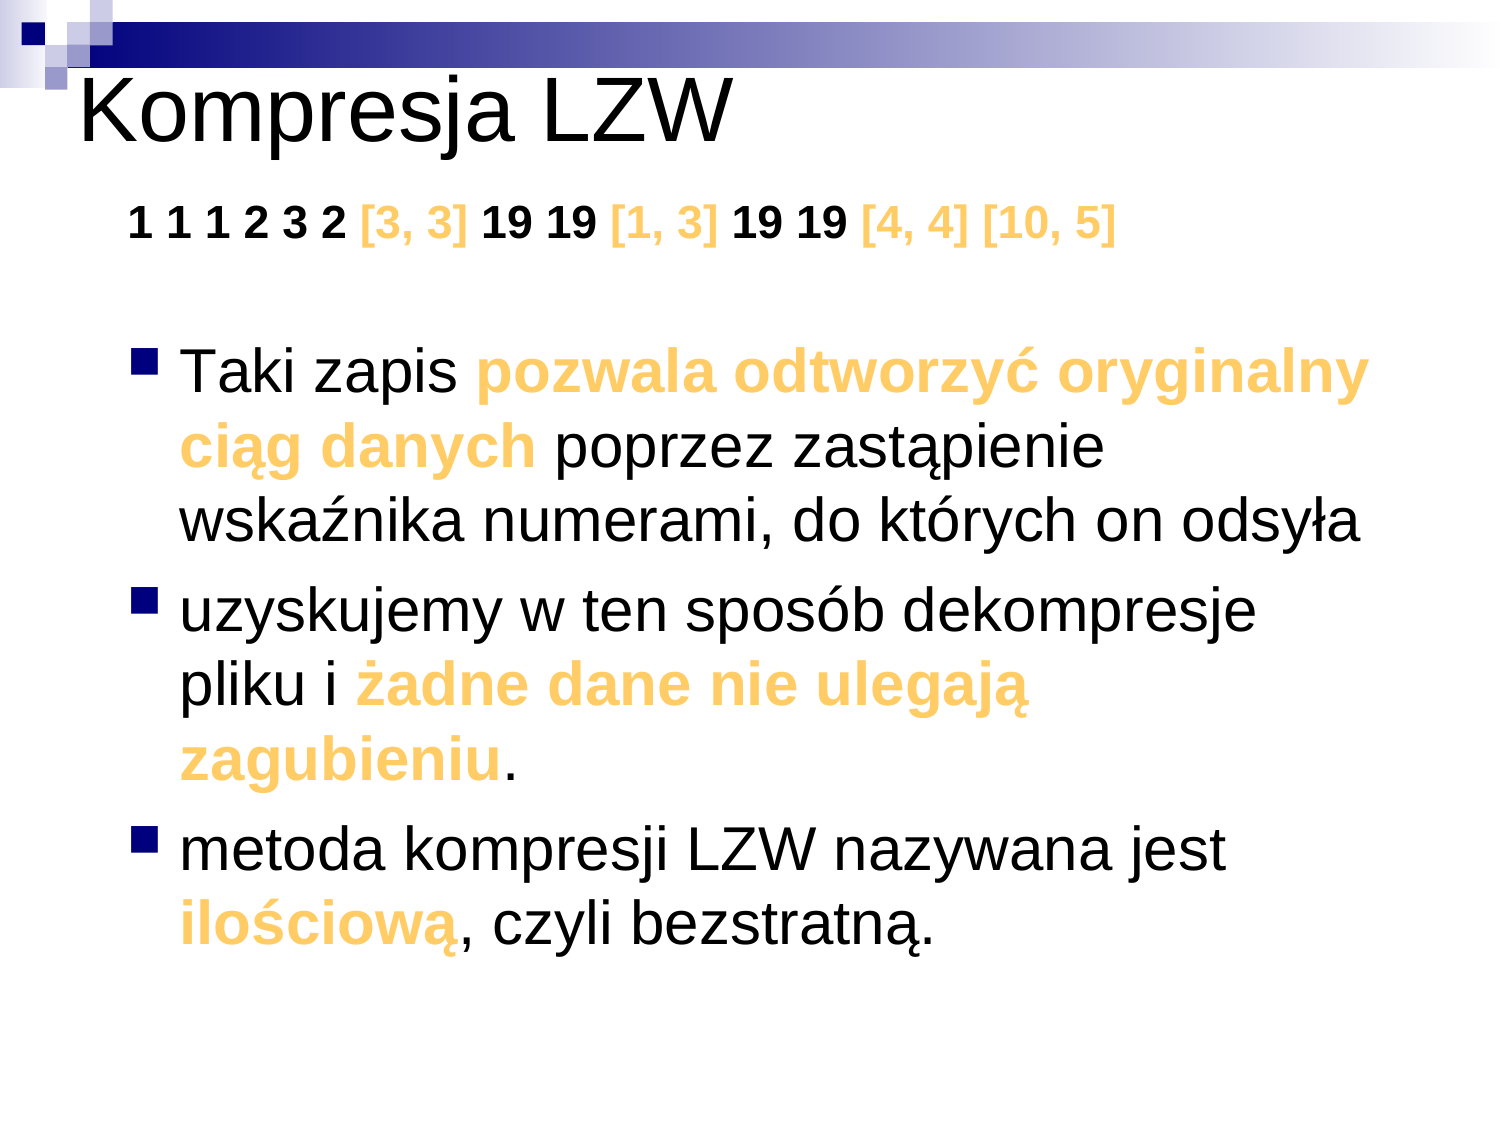

# Kompresja LZW
1 1 1 2 3 2 [3, 3] 19 19 [1, 3] 19 19 [4, 4] [10, 5]
Taki zapis pozwala odtworzyć oryginalny ciąg danych poprzez zastąpienie wskaźnika numerami, do których on odsyła
uzyskujemy w ten sposób dekompresje pliku i żadne dane nie ulegają zagubieniu.
metoda kompresji LZW nazywana jest ilościową, czyli bezstratną.